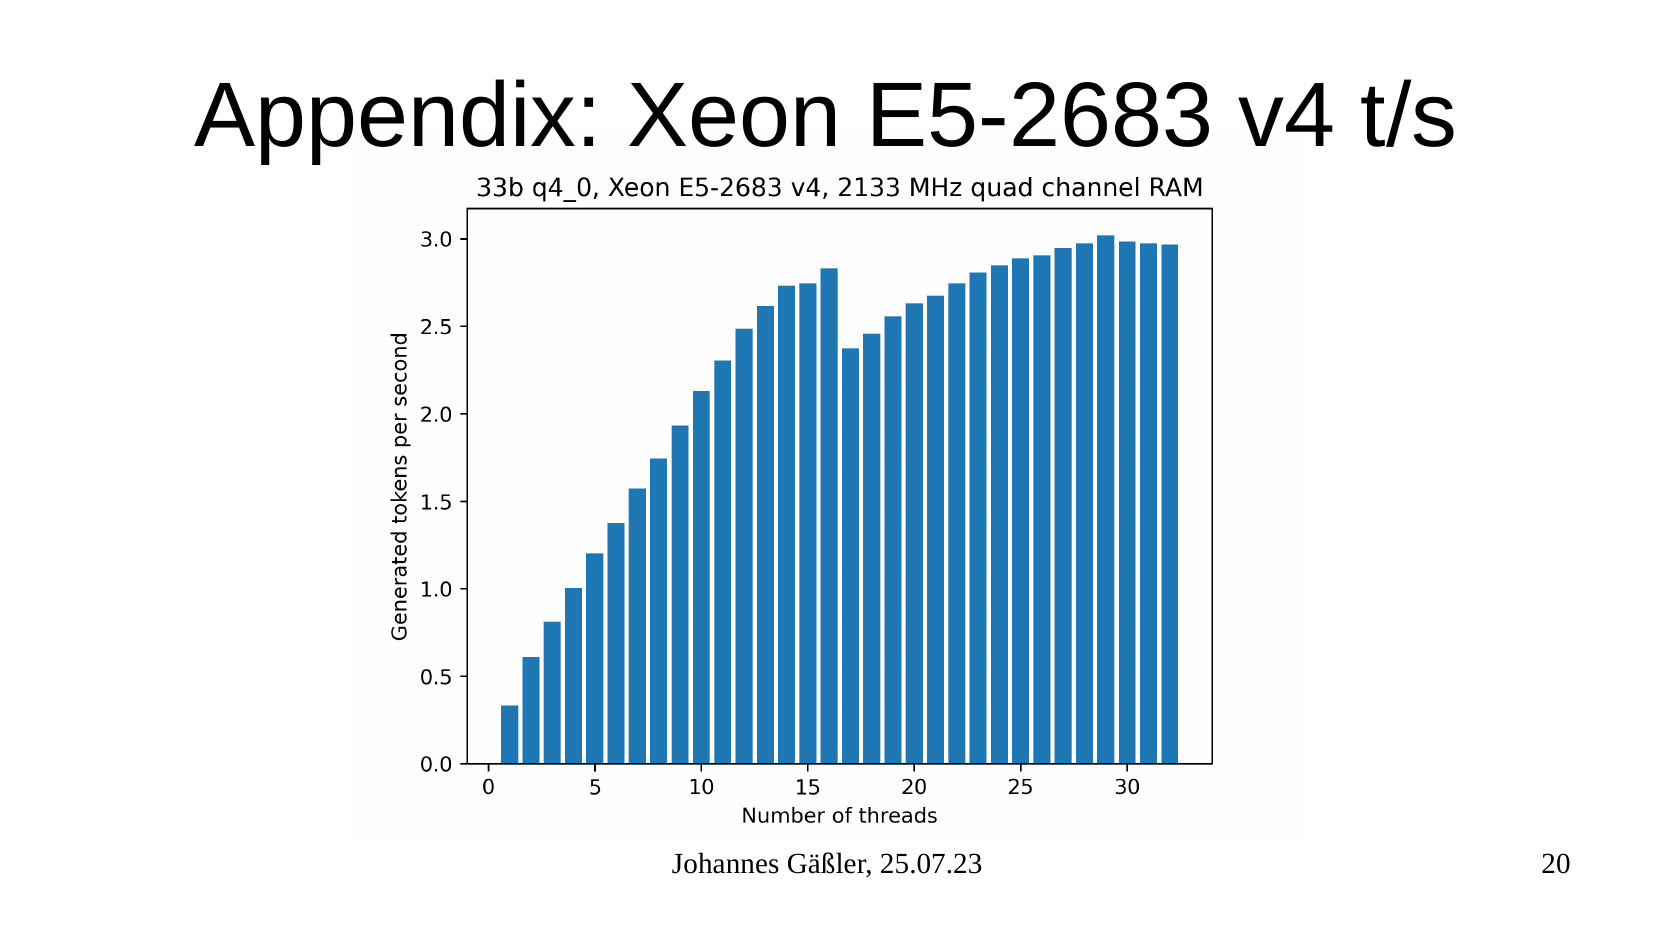

# Appendix: Xeon E5-2683 v4 t/s
Johannes Gäßler, 25.07.23
20